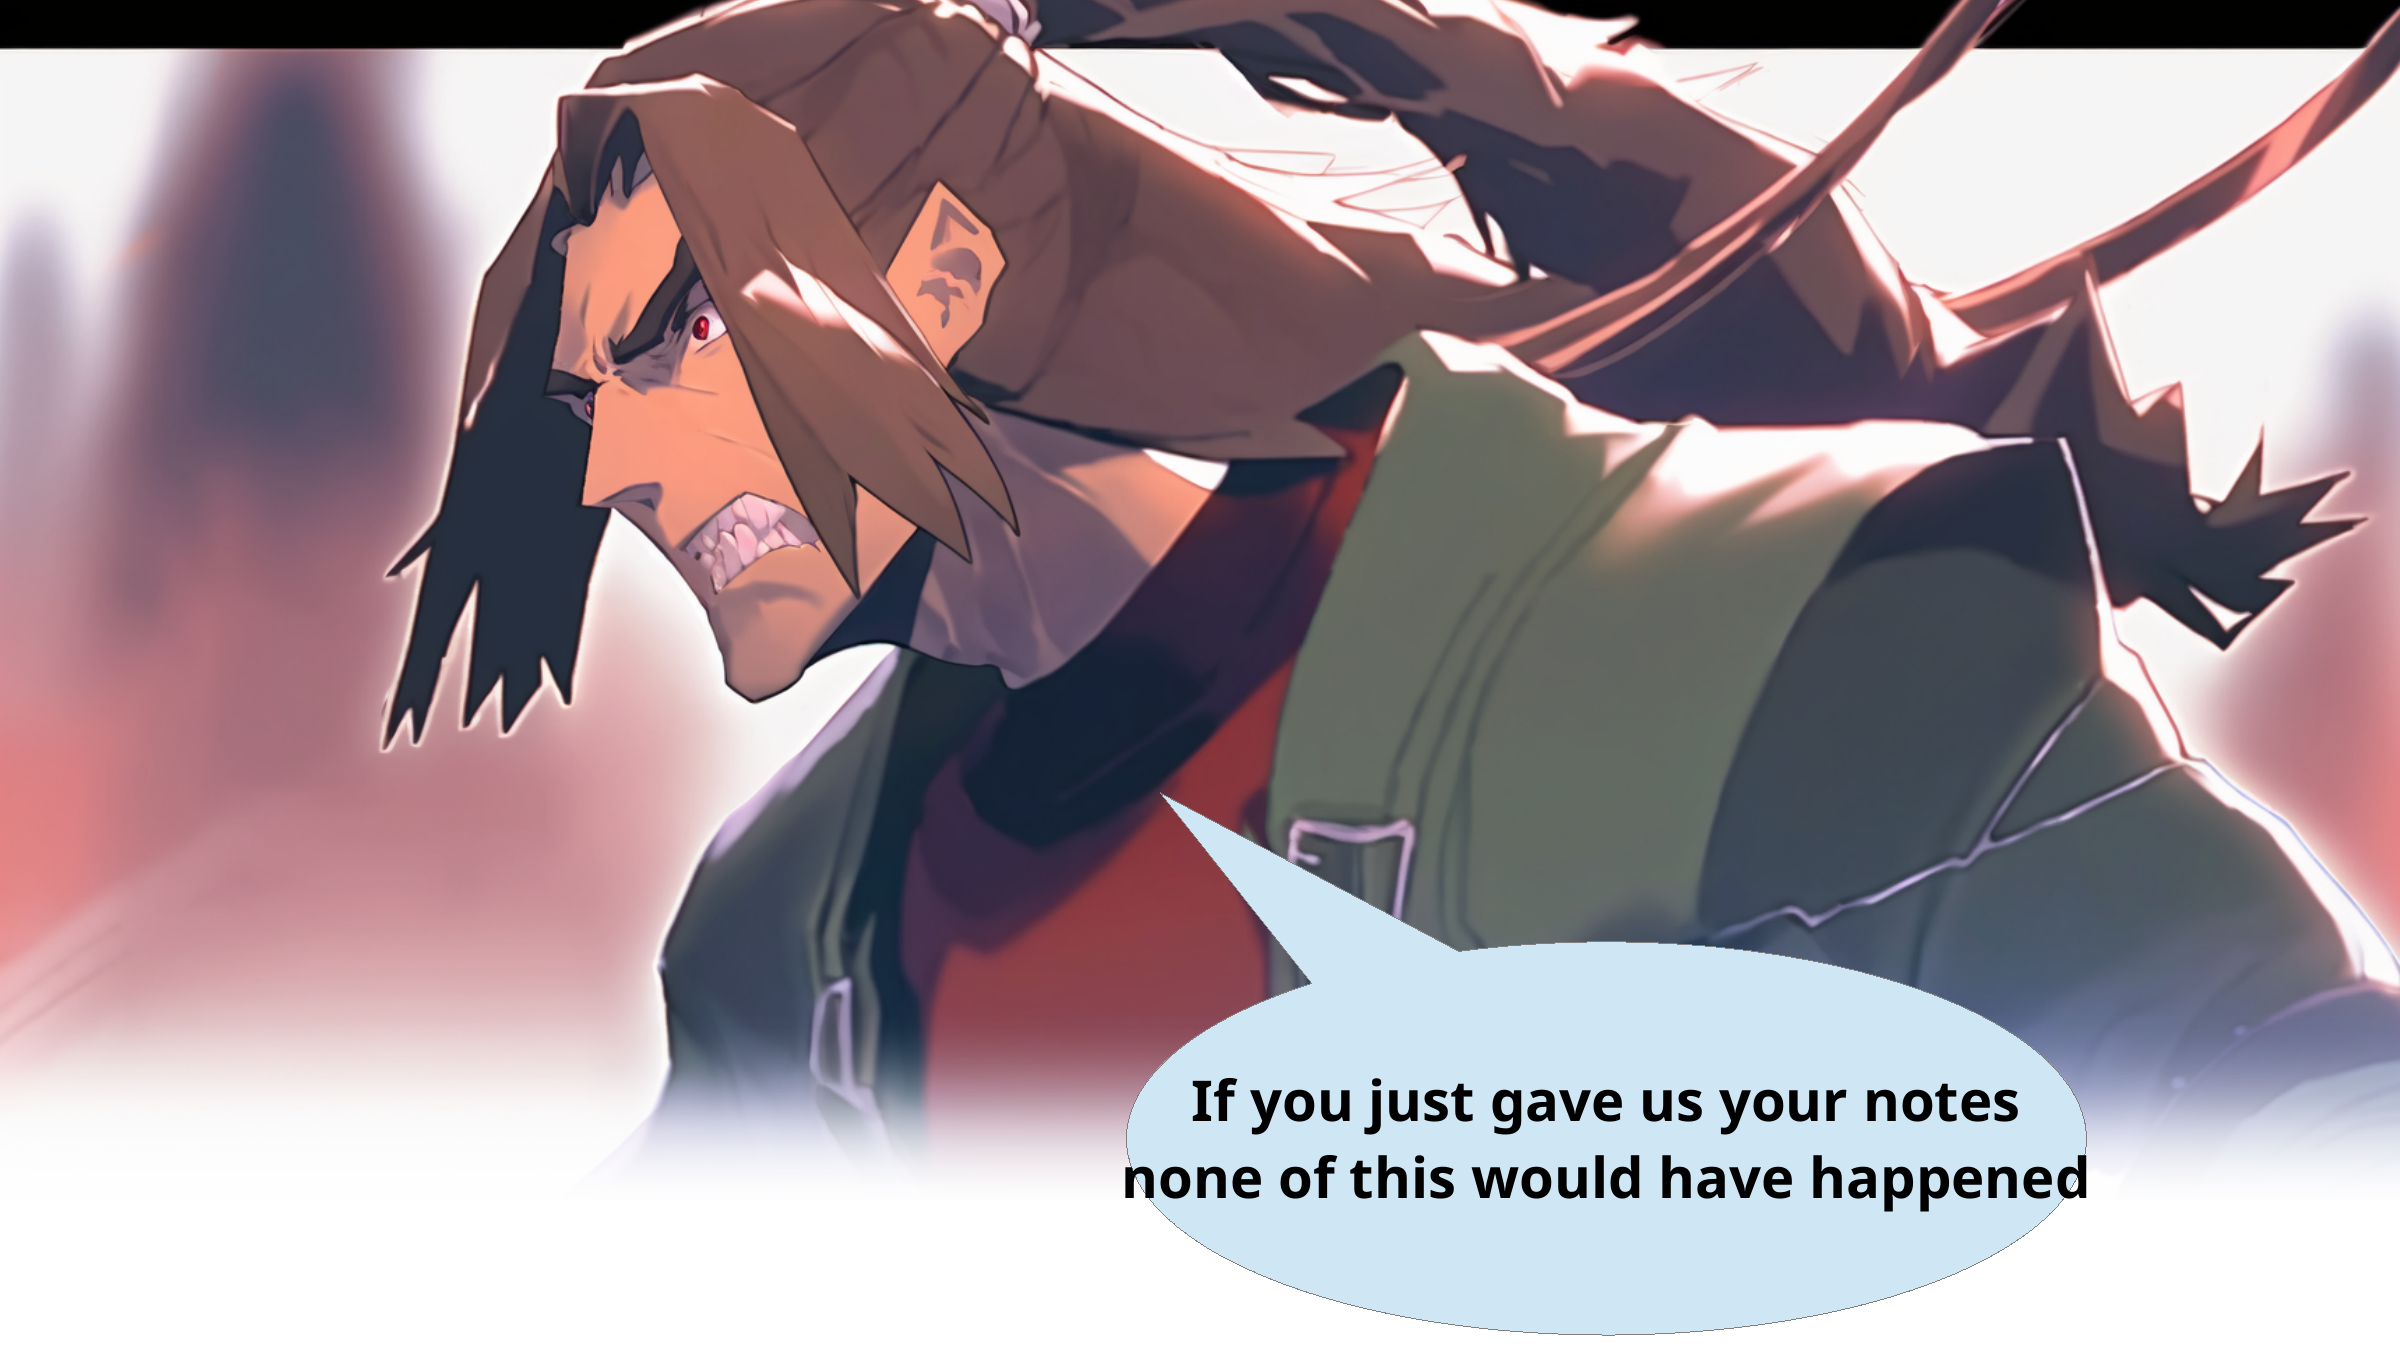

If you just gave us your notes
none of this would have happened